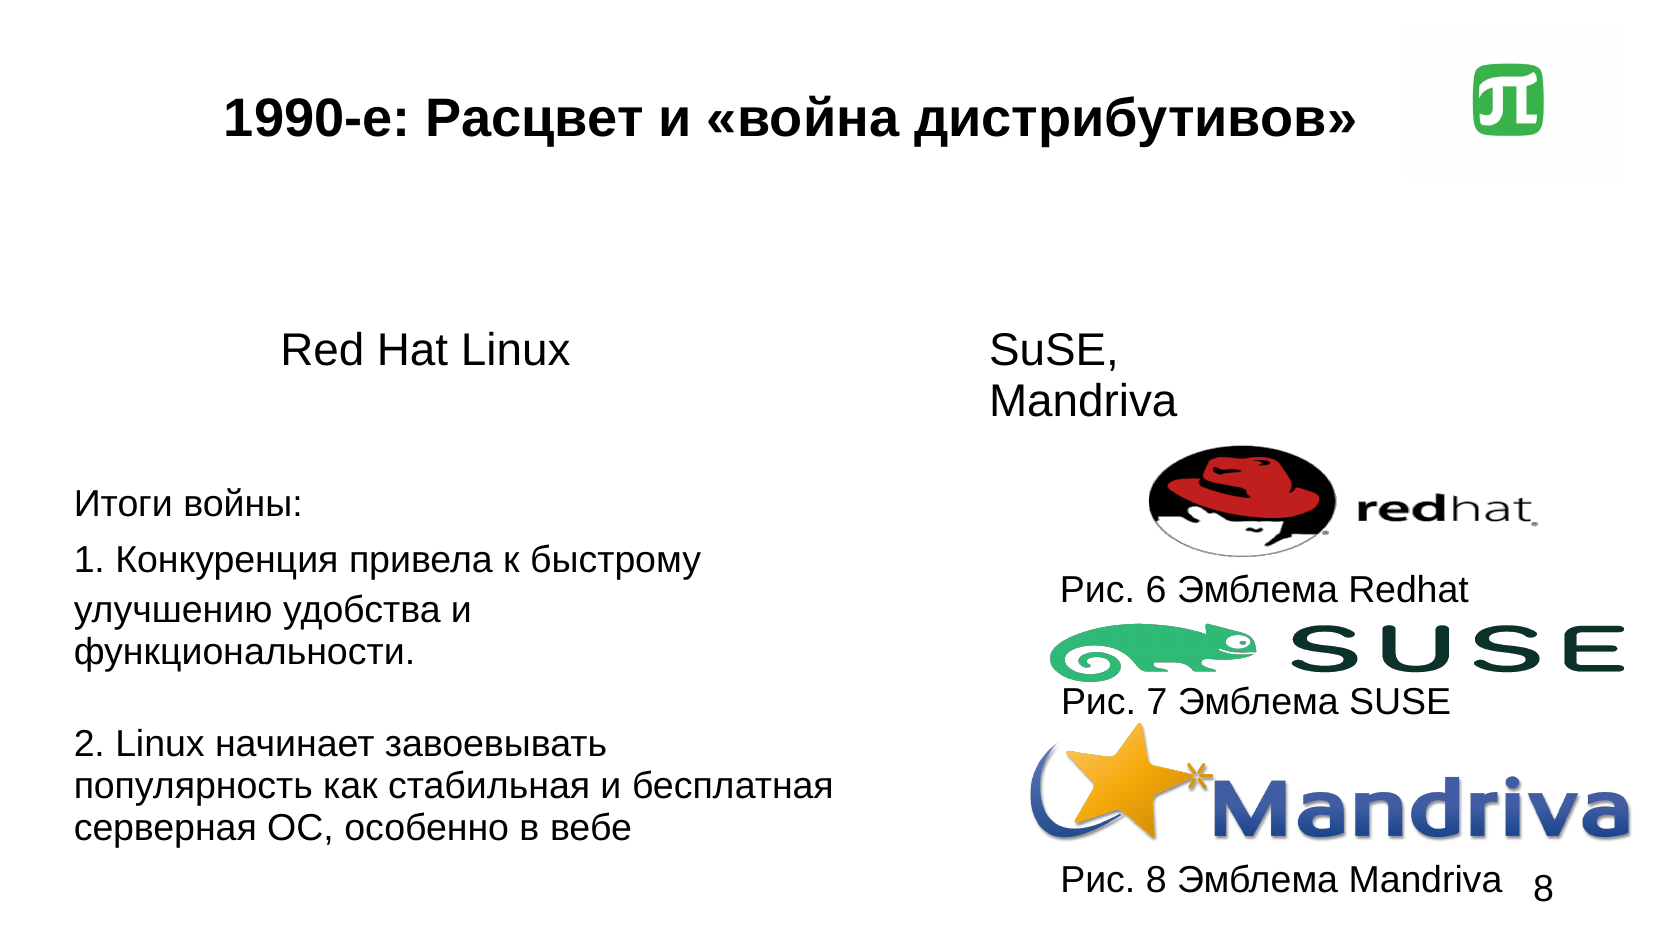

# 1990-е: Расцвет и «война дистрибутивов»
Red Hat Linux
SuSE, Mandriva
Итоги войны:
﻿﻿1. Конкуренция привела к быстрому улучшению удобства и функциональности.
Рис. 6 Эмблема Redhat
Рис. 7 Эмблема SUSE
2. Linux начинает завоевывать популярность как стабильная и бесплатная серверная ОС, особенно в вебе
Рис. 8 Эмблема Mandriva